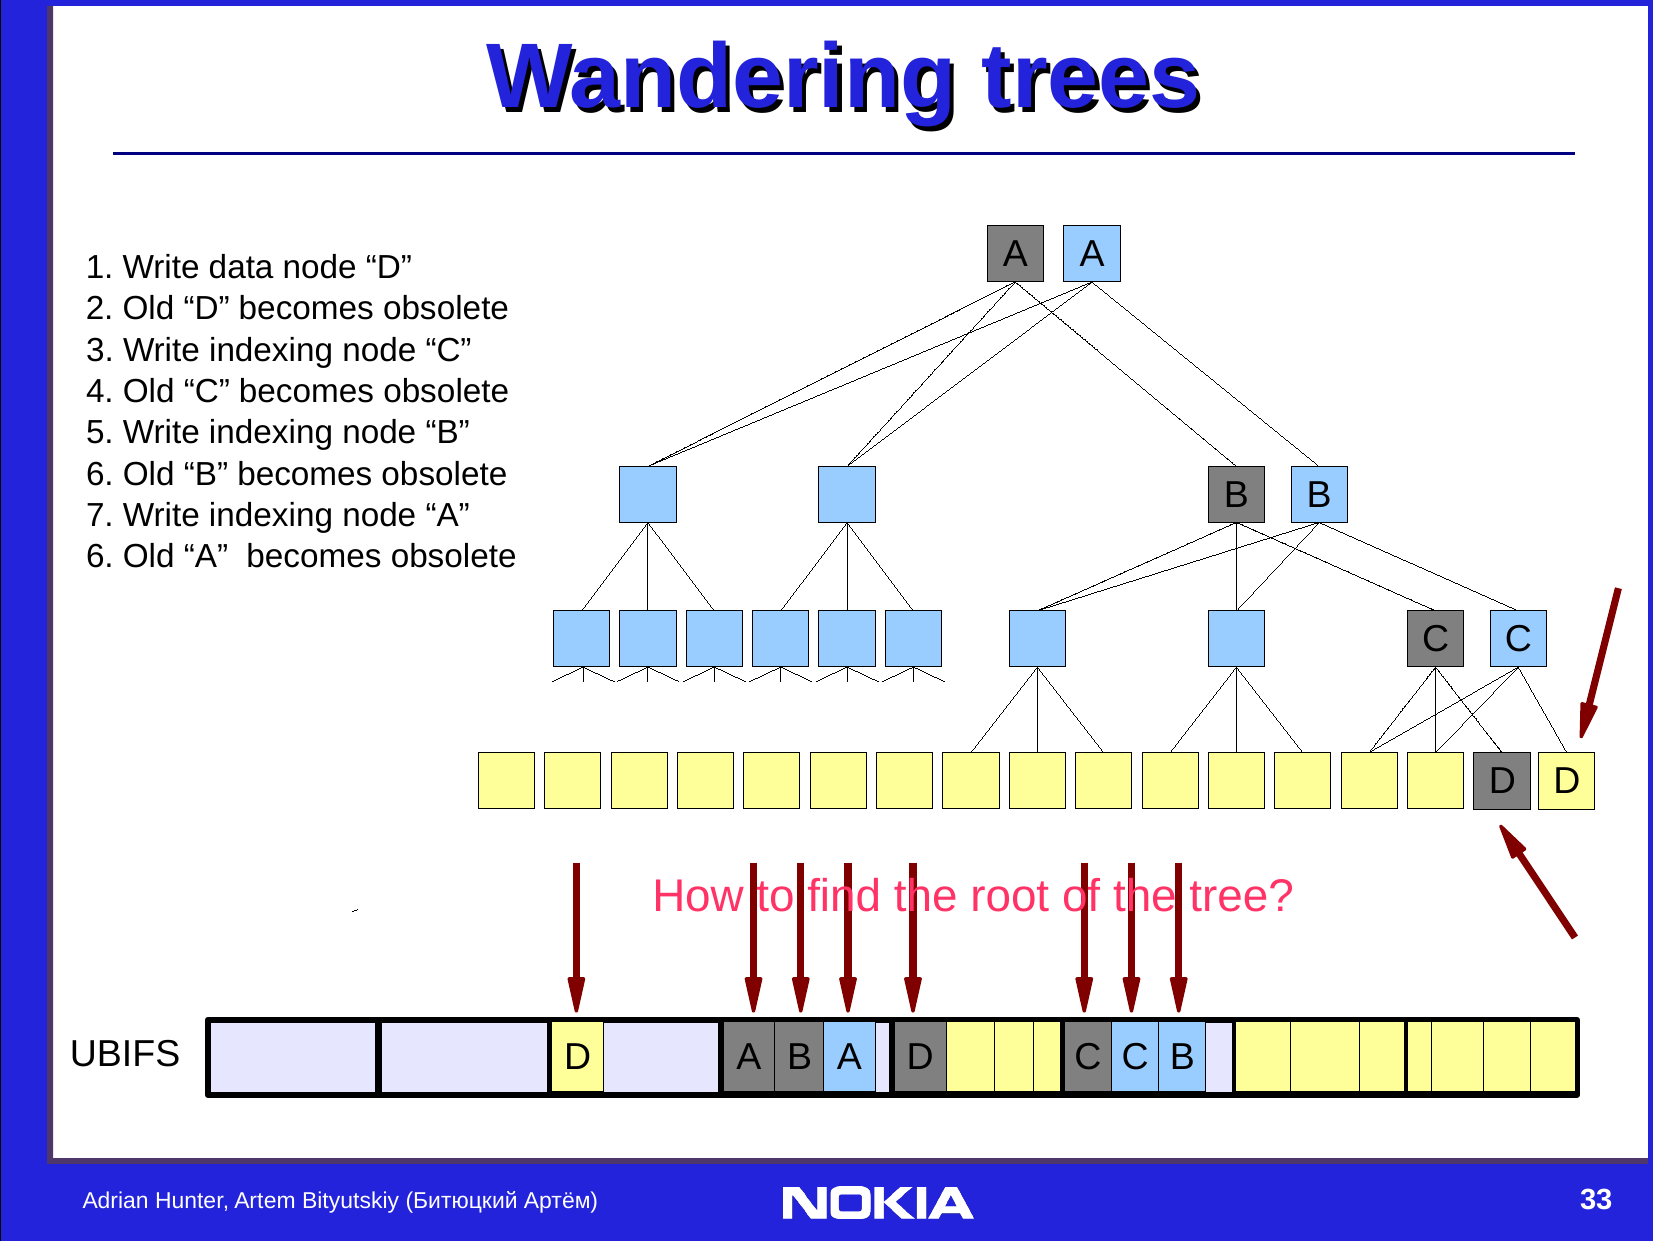

# Wandering trees
A
A
A
1. Write data node “D”
2. Old “D” becomes obsolete
3. Write indexing node “C”
4. Old “C” becomes obsolete
5. Write indexing node “B”
6. Old “B” becomes obsolete
B
B
B
7. Write indexing node “A”
6. Old “A” becomes obsolete
C
C
C
D
D
D
How to find the root of the tree?
D
A
A
B
B
A
D
D
C
C
C
B
UBIFS
33